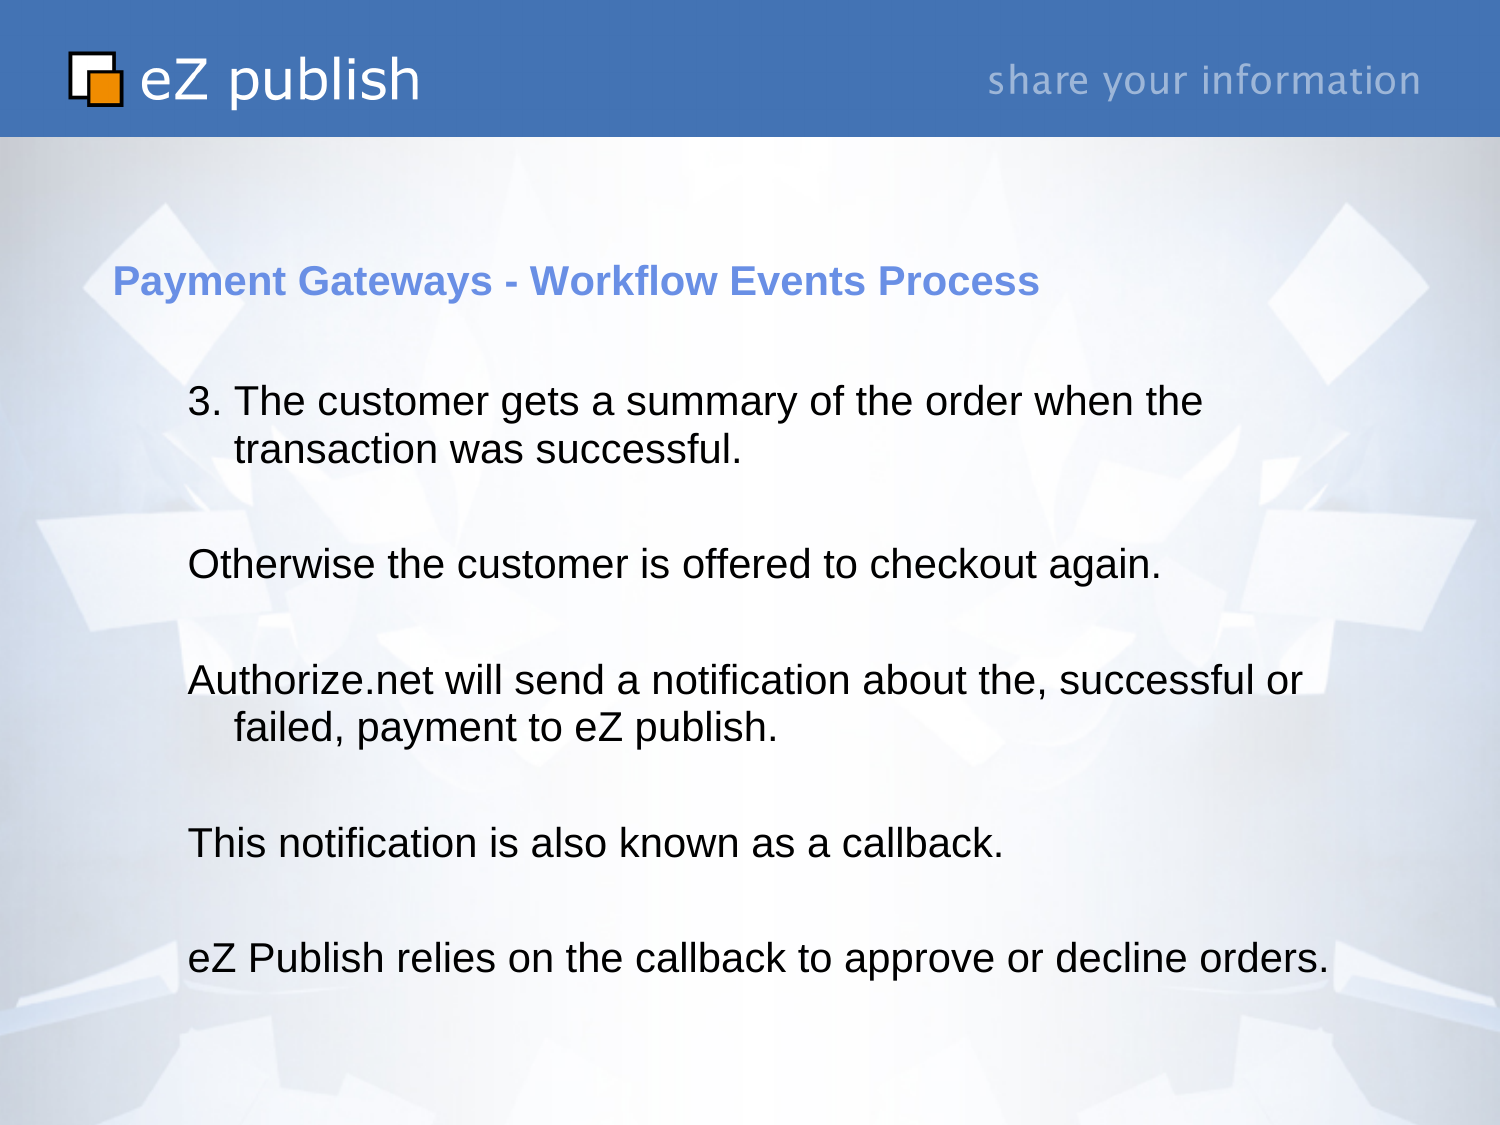

# Payment Gateways - Workflow Events Process
3. The customer gets a summary of the order when the transaction was successful.
Otherwise the customer is offered to checkout again.
Authorize.net will send a notification about the, successful or failed, payment to eZ publish.
This notification is also known as a callback.
eZ Publish relies on the callback to approve or decline orders.